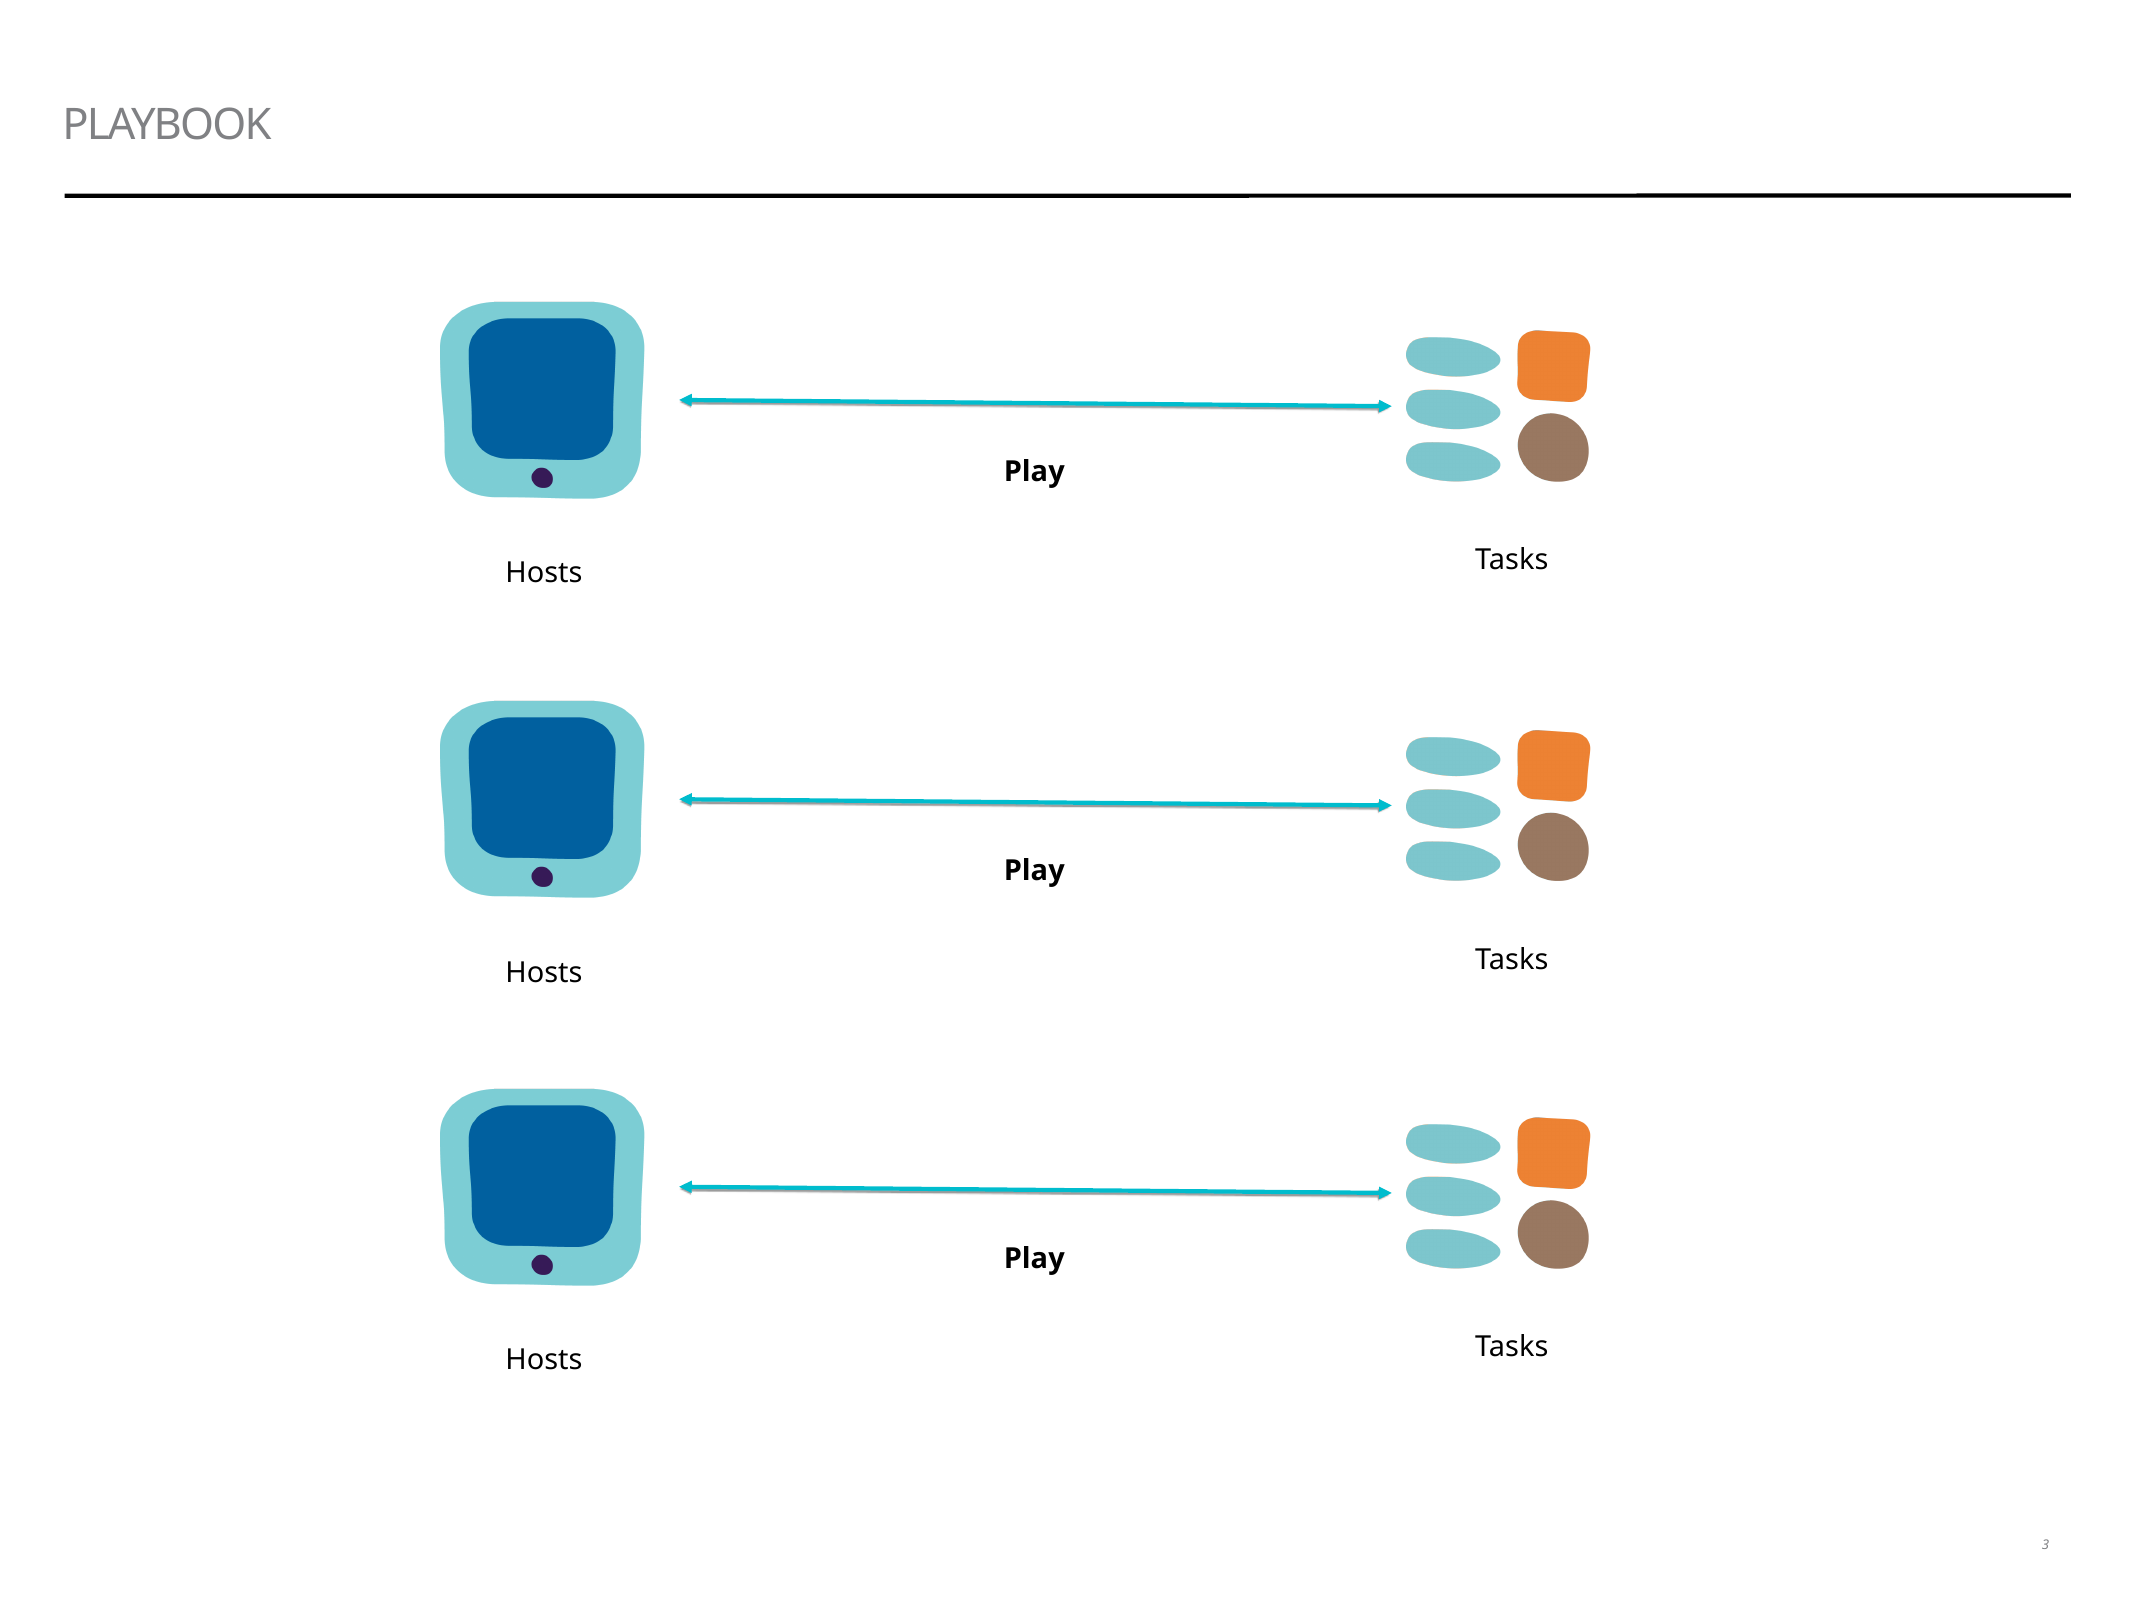

# PLAYBOOK
Play
Tasks
Hosts
Play
Tasks
Hosts
Play
Tasks
Hosts